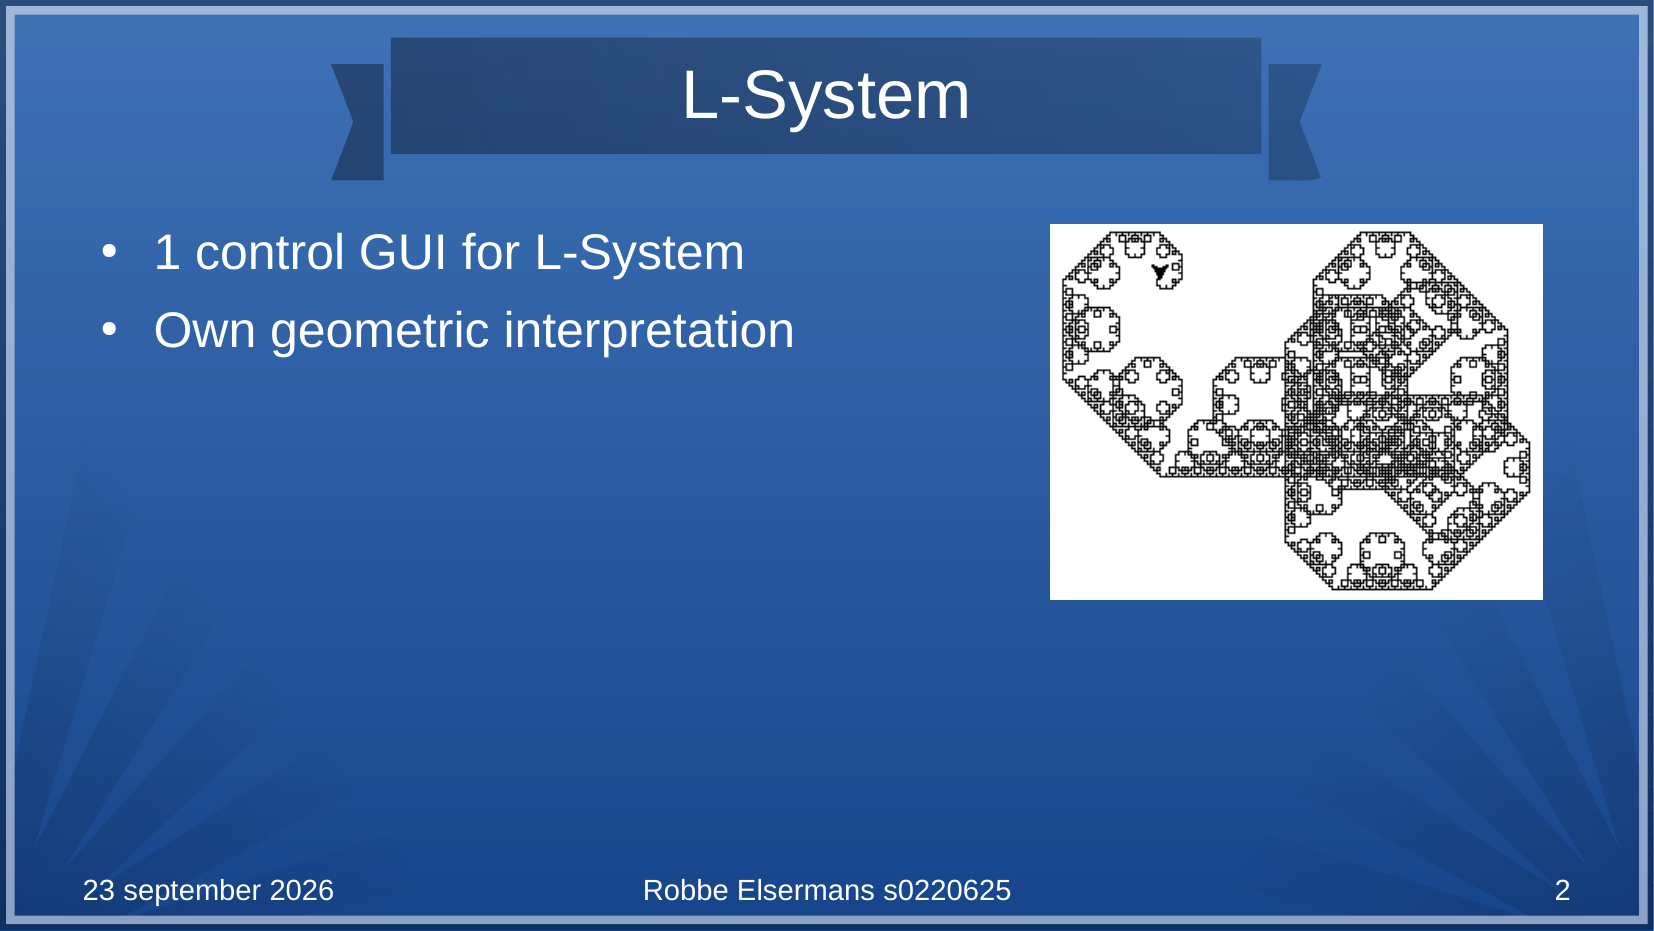

# L-System
1 control GUI for L-System
Own geometric interpretation
Robbe Elsermans s0220625
2